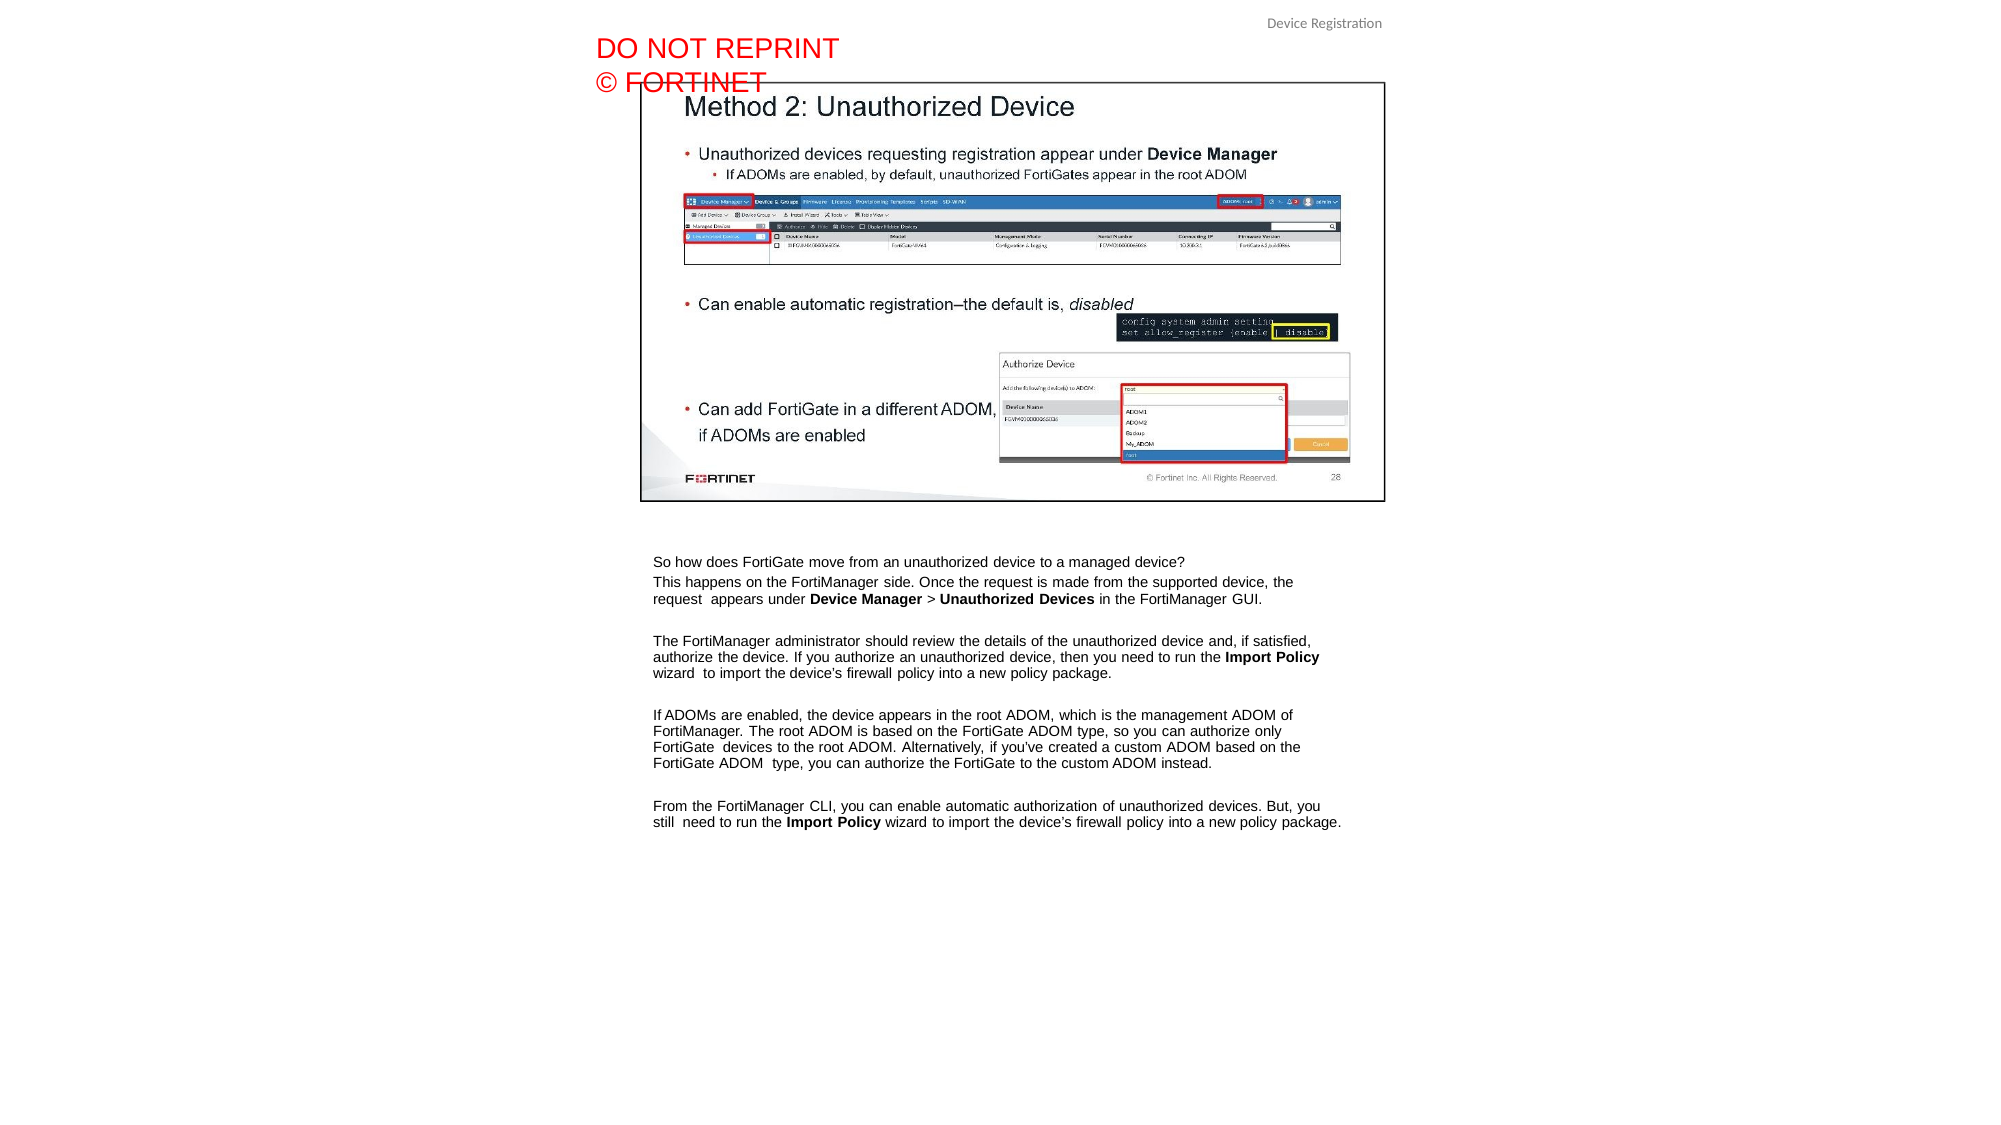

Device Registration
DO NOT REPRINT
© FORTINET
So how does FortiGate move from an unauthorized device to a managed device?
This happens on the FortiManager side. Once the request is made from the supported device, the request appears under Device Manager > Unauthorized Devices in the FortiManager GUI.
The FortiManager administrator should review the details of the unauthorized device and, if satisfied, authorize the device. If you authorize an unauthorized device, then you need to run the Import Policy wizard to import the device’s firewall policy into a new policy package.
If ADOMs are enabled, the device appears in the root ADOM, which is the management ADOM of FortiManager. The root ADOM is based on the FortiGate ADOM type, so you can authorize only FortiGate devices to the root ADOM. Alternatively, if you’ve created a custom ADOM based on the FortiGate ADOM type, you can authorize the FortiGate to the custom ADOM instead.
From the FortiManager CLI, you can enable automatic authorization of unauthorized devices. But, you still need to run the Import Policy wizard to import the device’s firewall policy into a new policy package.
FortiManager 6.2 Study Guide